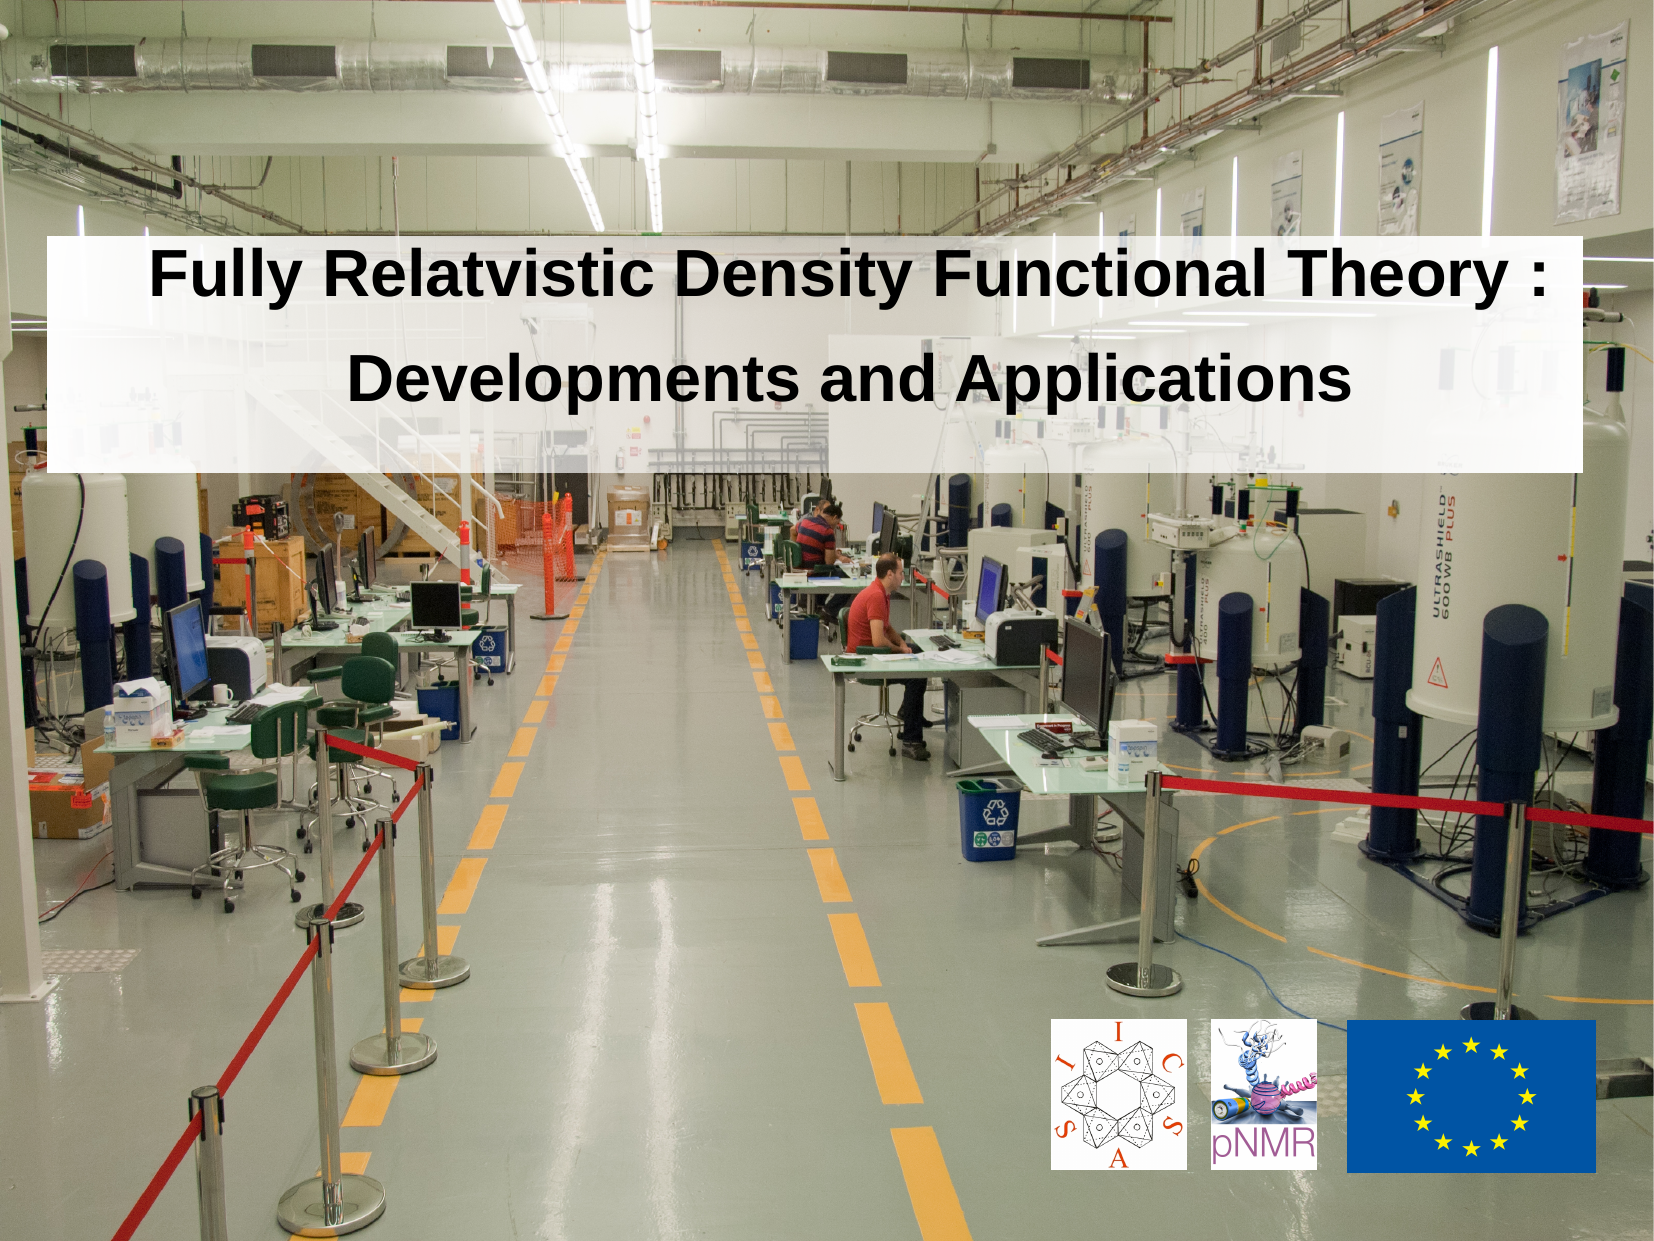

# Fully Relatvistic Density Functional Theory :
Developments and Applications